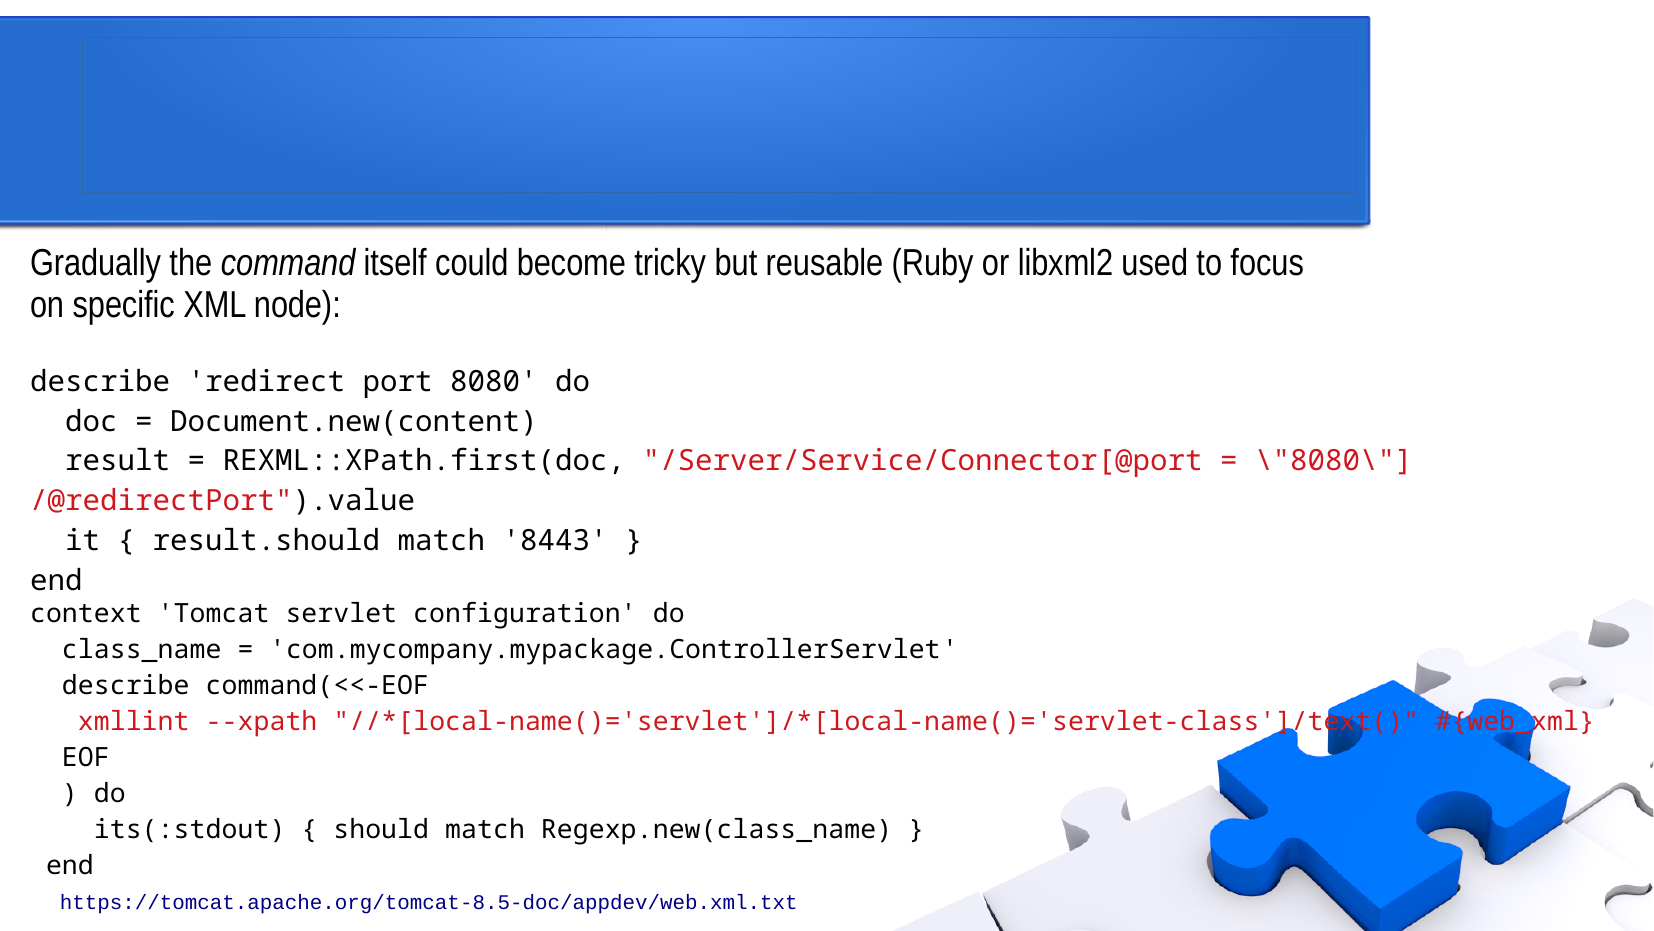

#
Gradually the command itself could become tricky but reusable (Ruby or libxml2 used to focus on specific XML node):
describe 'redirect port 8080' do
 doc = Document.new(content)
 result = REXML::XPath.first(doc, "/Server/Service/Connector[@port = \"8080\"]/@redirectPort").value
 it { result.should match '8443' }
end
context 'Tomcat servlet configuration' do
 class_name = 'com.mycompany.mypackage.ControllerServlet'
 describe command(<<-EOF
 xmllint --xpath "//*[local-name()='servlet']/*[local-name()='servlet-class']/text()" #{web_xml}
 EOF
 ) do
 its(:stdout) { should match Regexp.new(class_name) }
 end
https://tomcat.apache.org/tomcat-8.5-doc/appdev/web.xml.txt